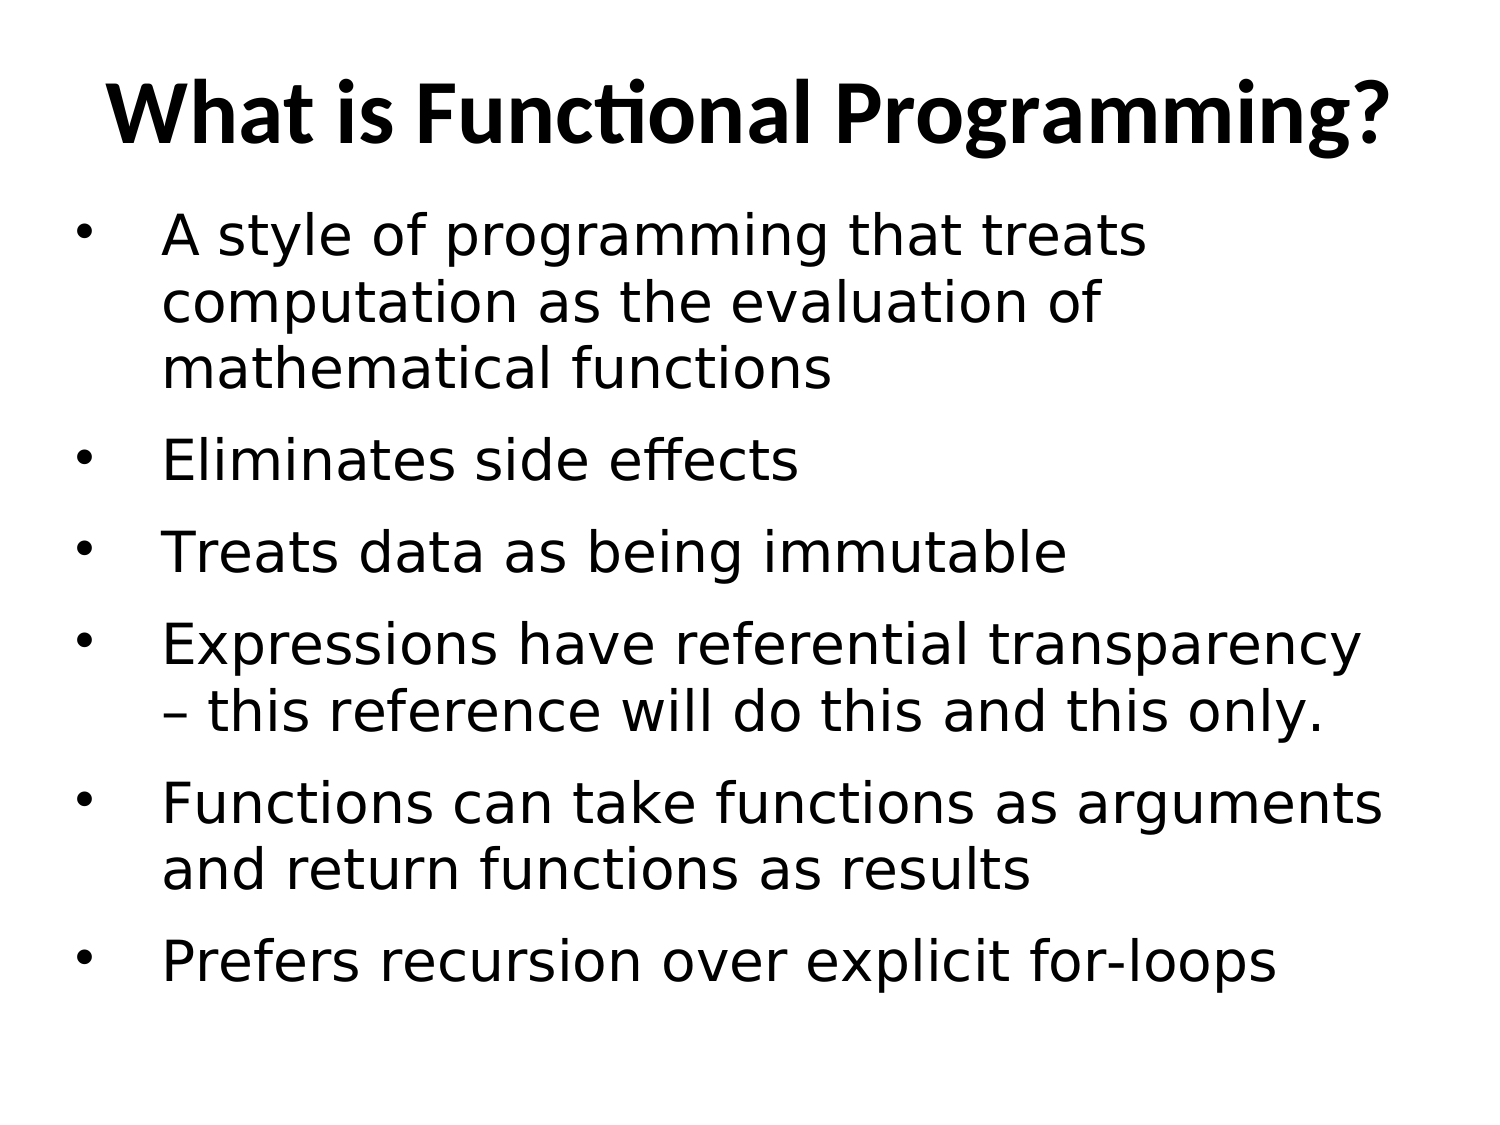

# What is Functional Programming?
A style of programming that treats computation as the evaluation of mathematical functions
Eliminates side effects
Treats data as being immutable
Expressions have referential transparency – this reference will do this and this only.
Functions can take functions as arguments and return functions as results
Prefers recursion over explicit for-loops